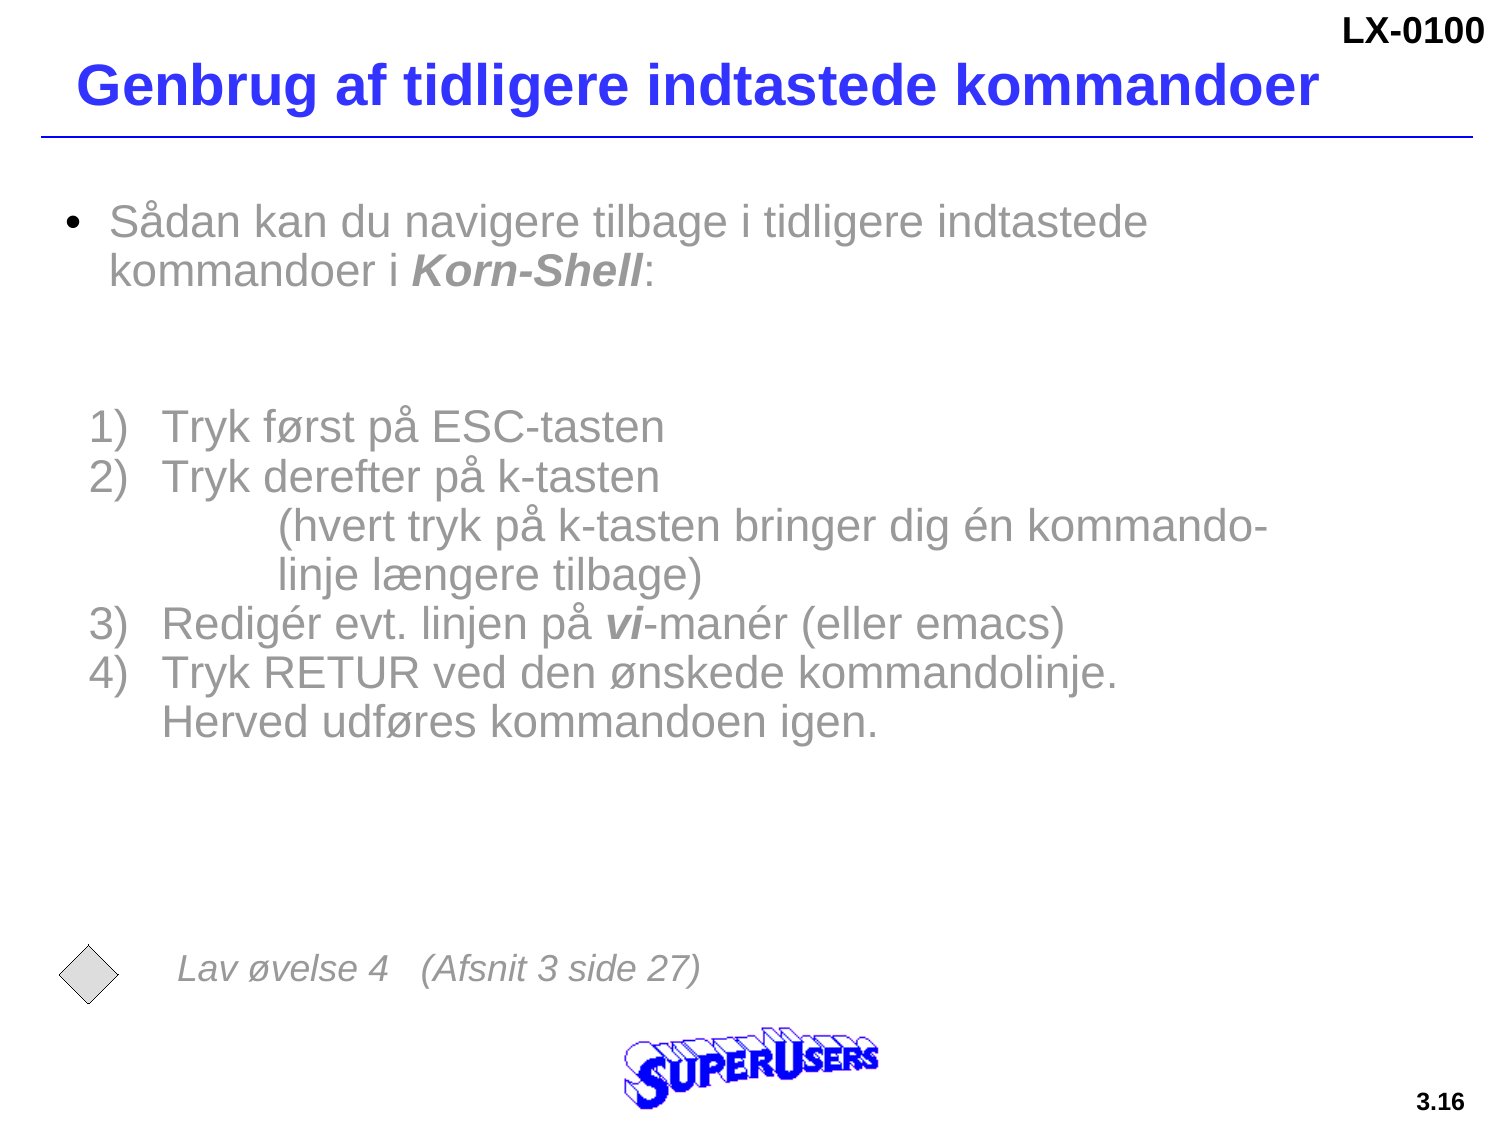

# Genbrug af tidligere indtastede kommandoer
Sådan kan du navigere tilbage i tidligere indtastede kommandoer i Korn-Shell:
1)	Tryk først på ESC-tasten
2)	Tryk derefter på k-tasten
		(hvert tryk på k-tasten bringer dig én kommando-­
		linje længere tilbage)
3) 	Redigér evt. linjen på vi-manér (eller emacs)
4)	Tryk RETUR ved den ønskede kommandolinje.
	Herved udføres kommandoen igen.
Lav øvelse 4 (Afsnit 3 side 27)